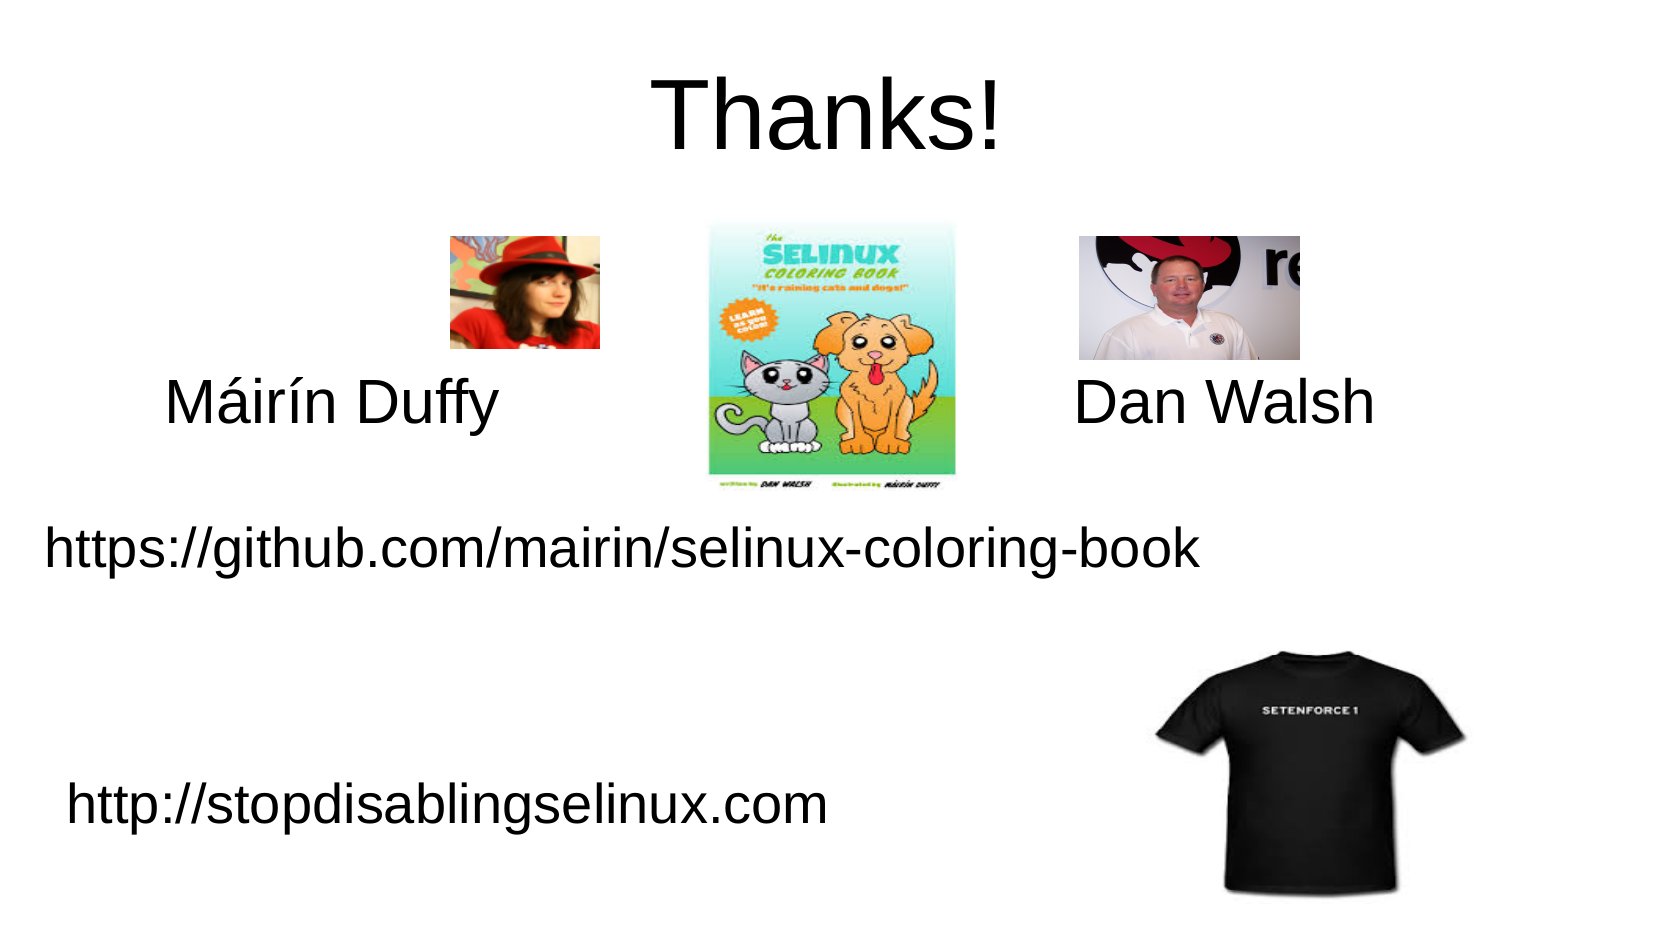

# Thanks!
Máirín Duffy
Dan Walsh
https://github.com/mairin/selinux-coloring-book
http://stopdisablingselinux.com